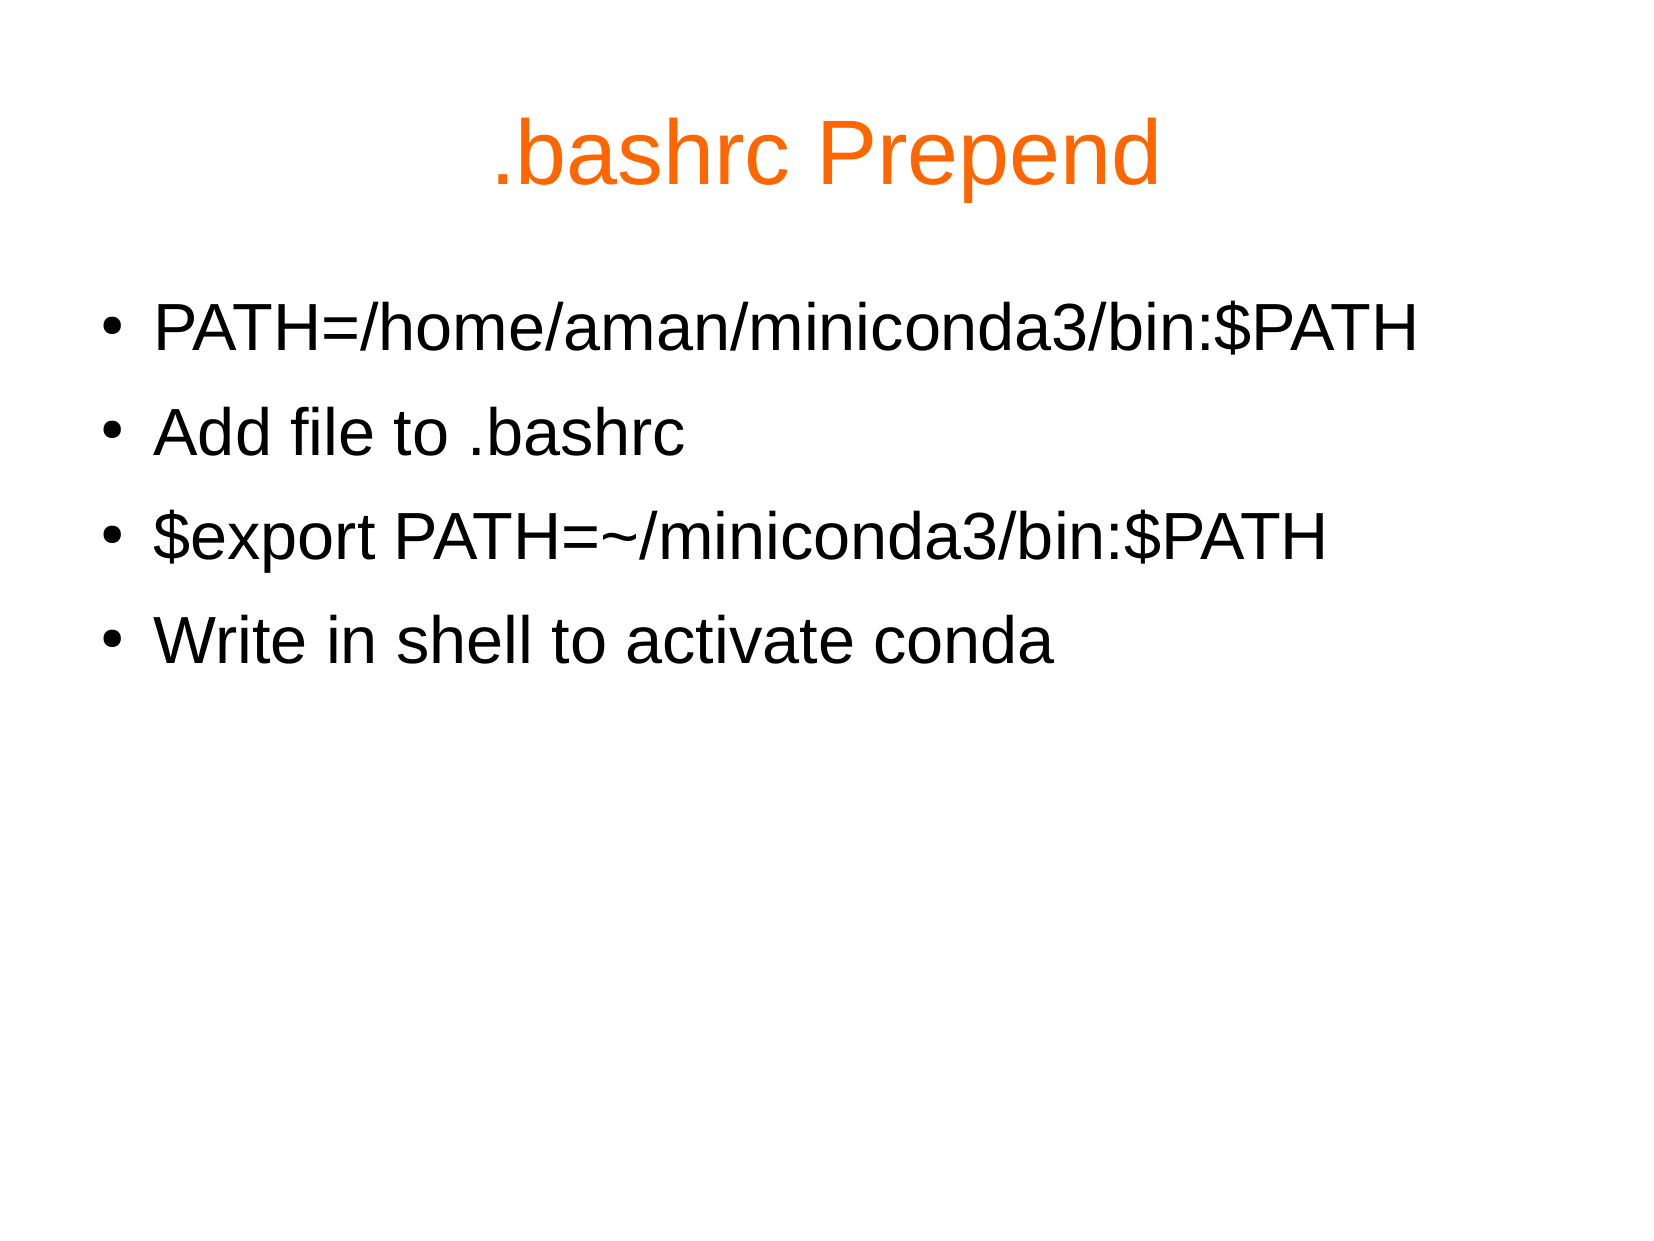

# .bashrc Prepend
PATH=/home/aman/miniconda3/bin:$PATH
Add file to .bashrc
$export PATH=~/miniconda3/bin:$PATH
Write in shell to activate conda